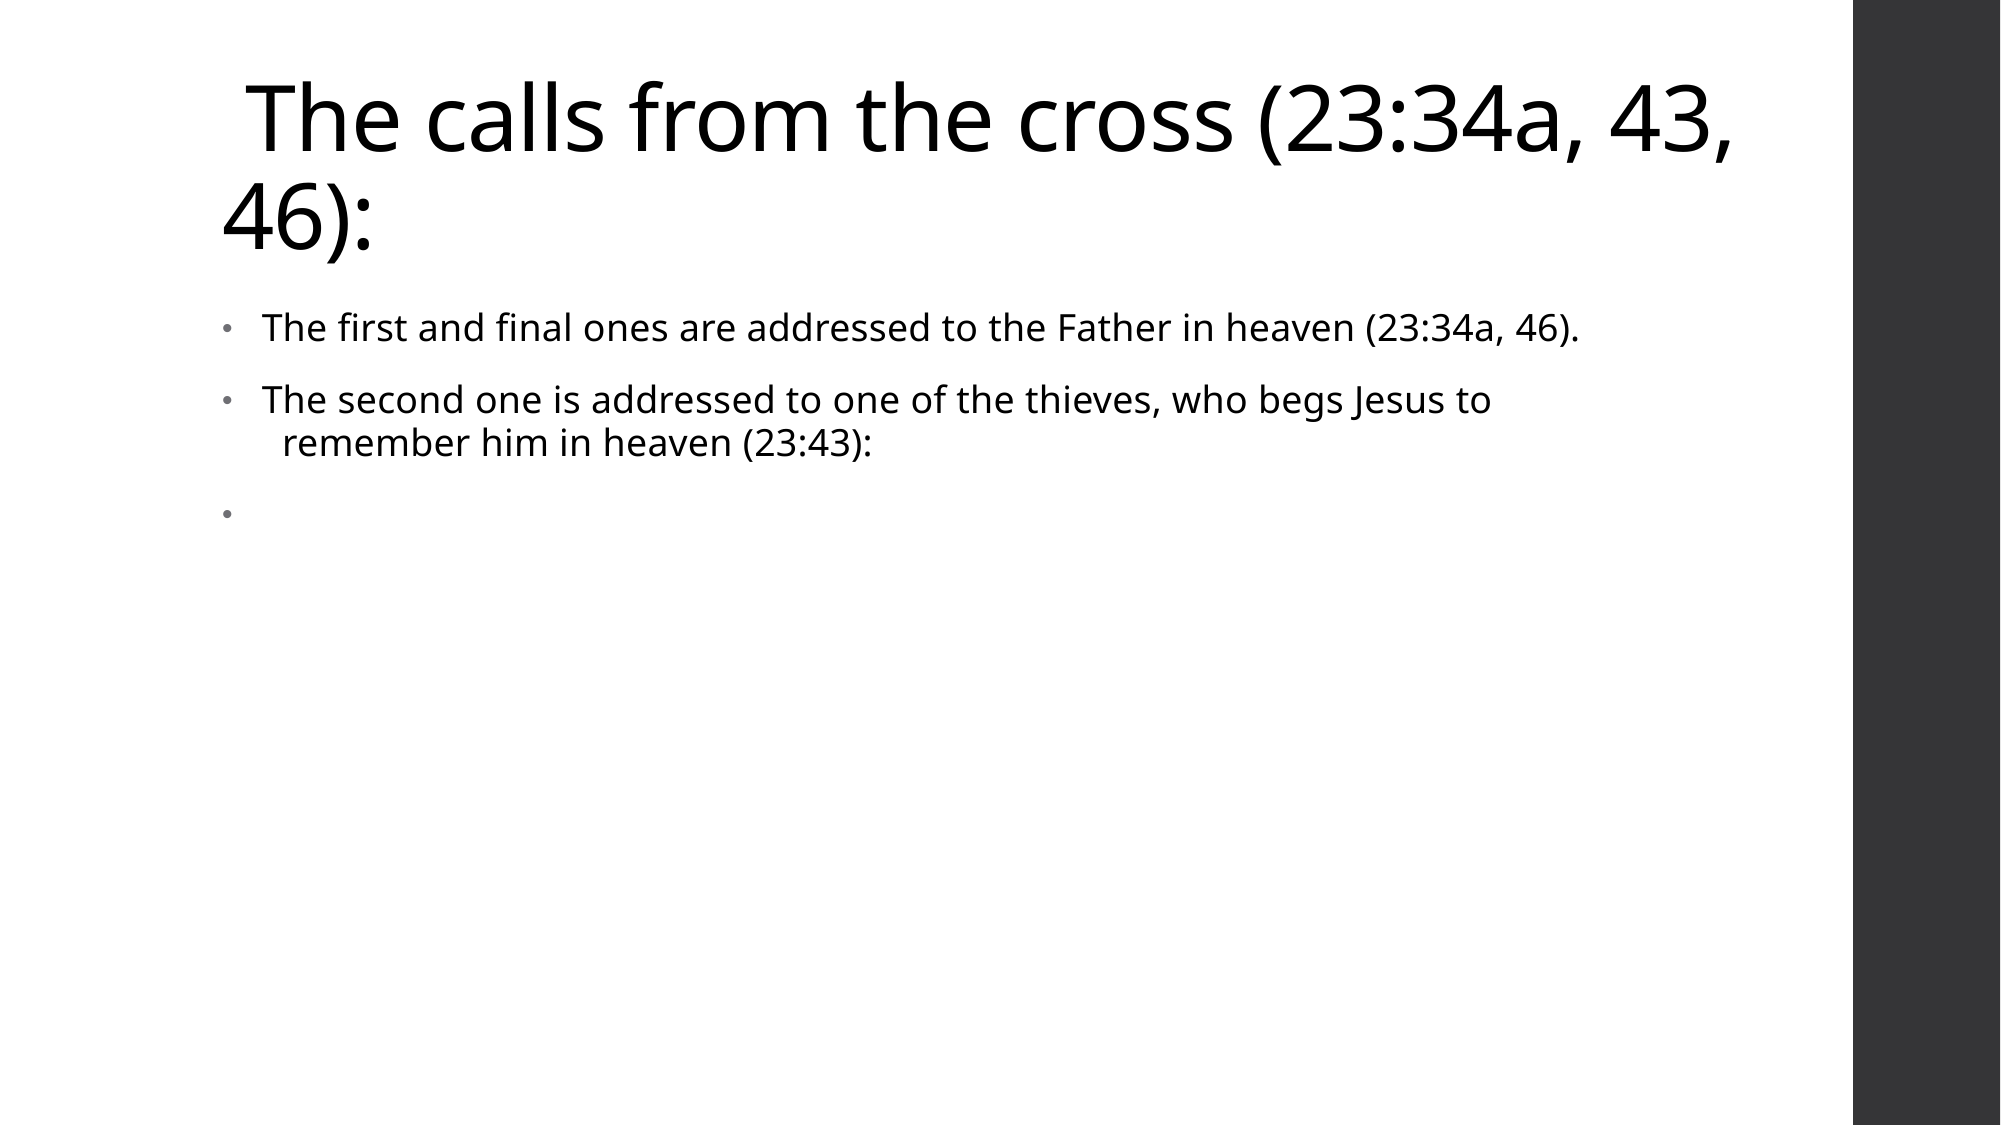

# The calls from the cross (23:34a, 43, 46):
 The first and final ones are addressed to the Father in heaven (23:34a, 46).
 The second one is addressed to one of the thieves, who begs Jesus to remember him in heaven (23:43):